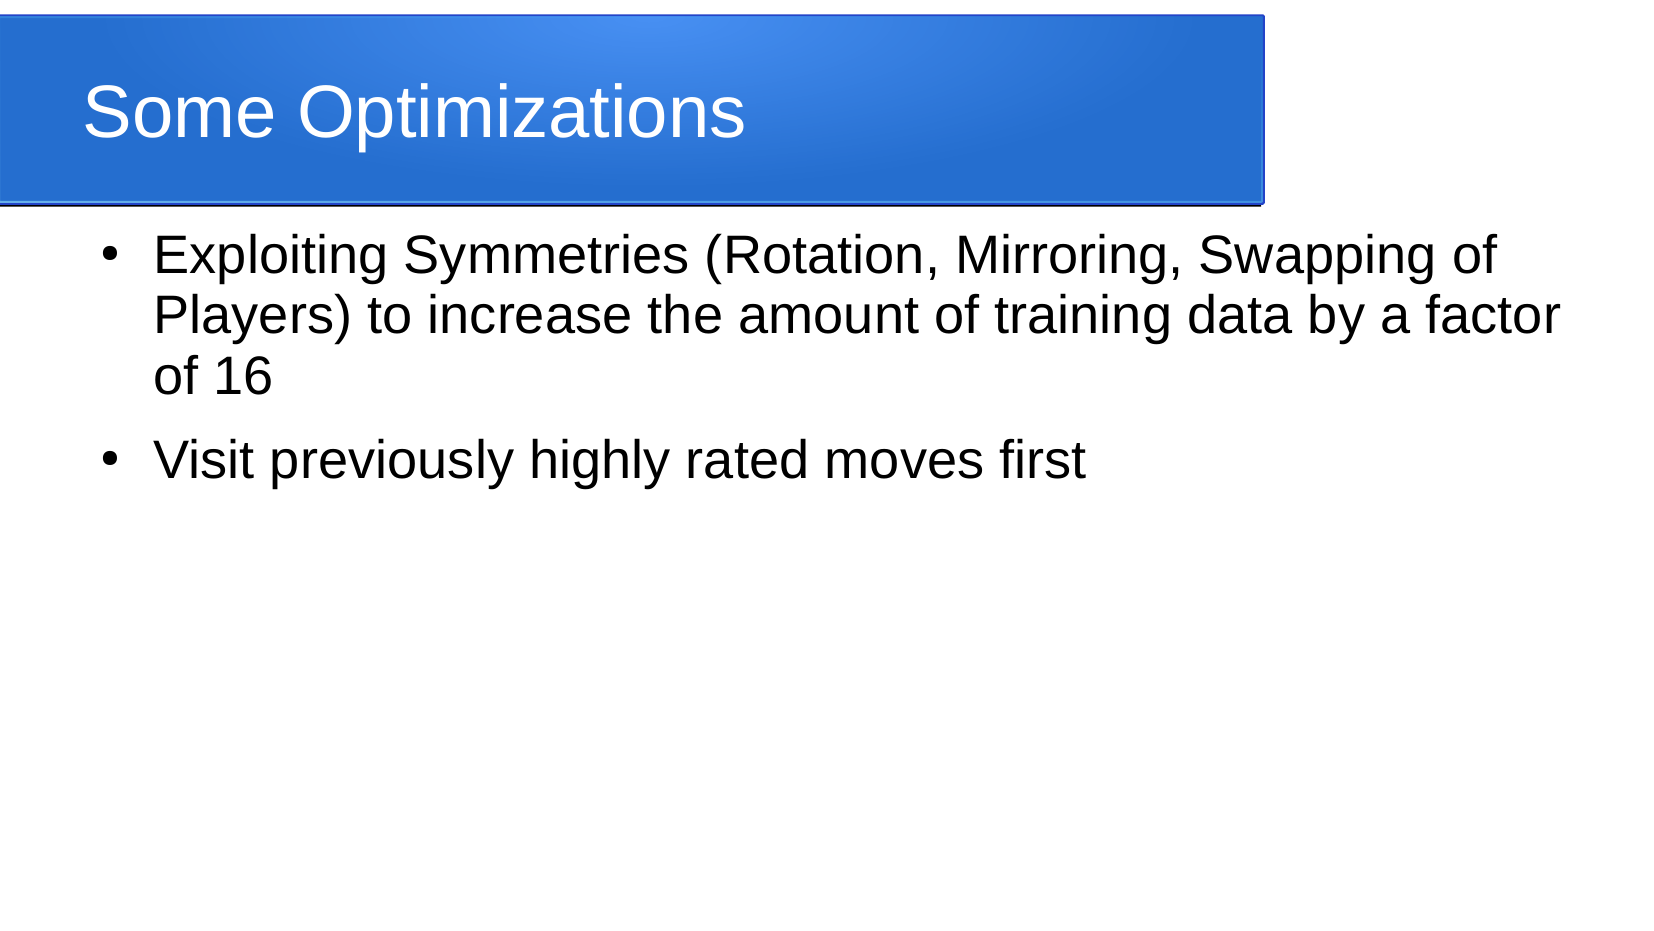

# Some Optimizations
Exploiting Symmetries (Rotation, Mirroring, Swapping of Players) to increase the amount of training data by a factor of 16
Visit previously highly rated moves first